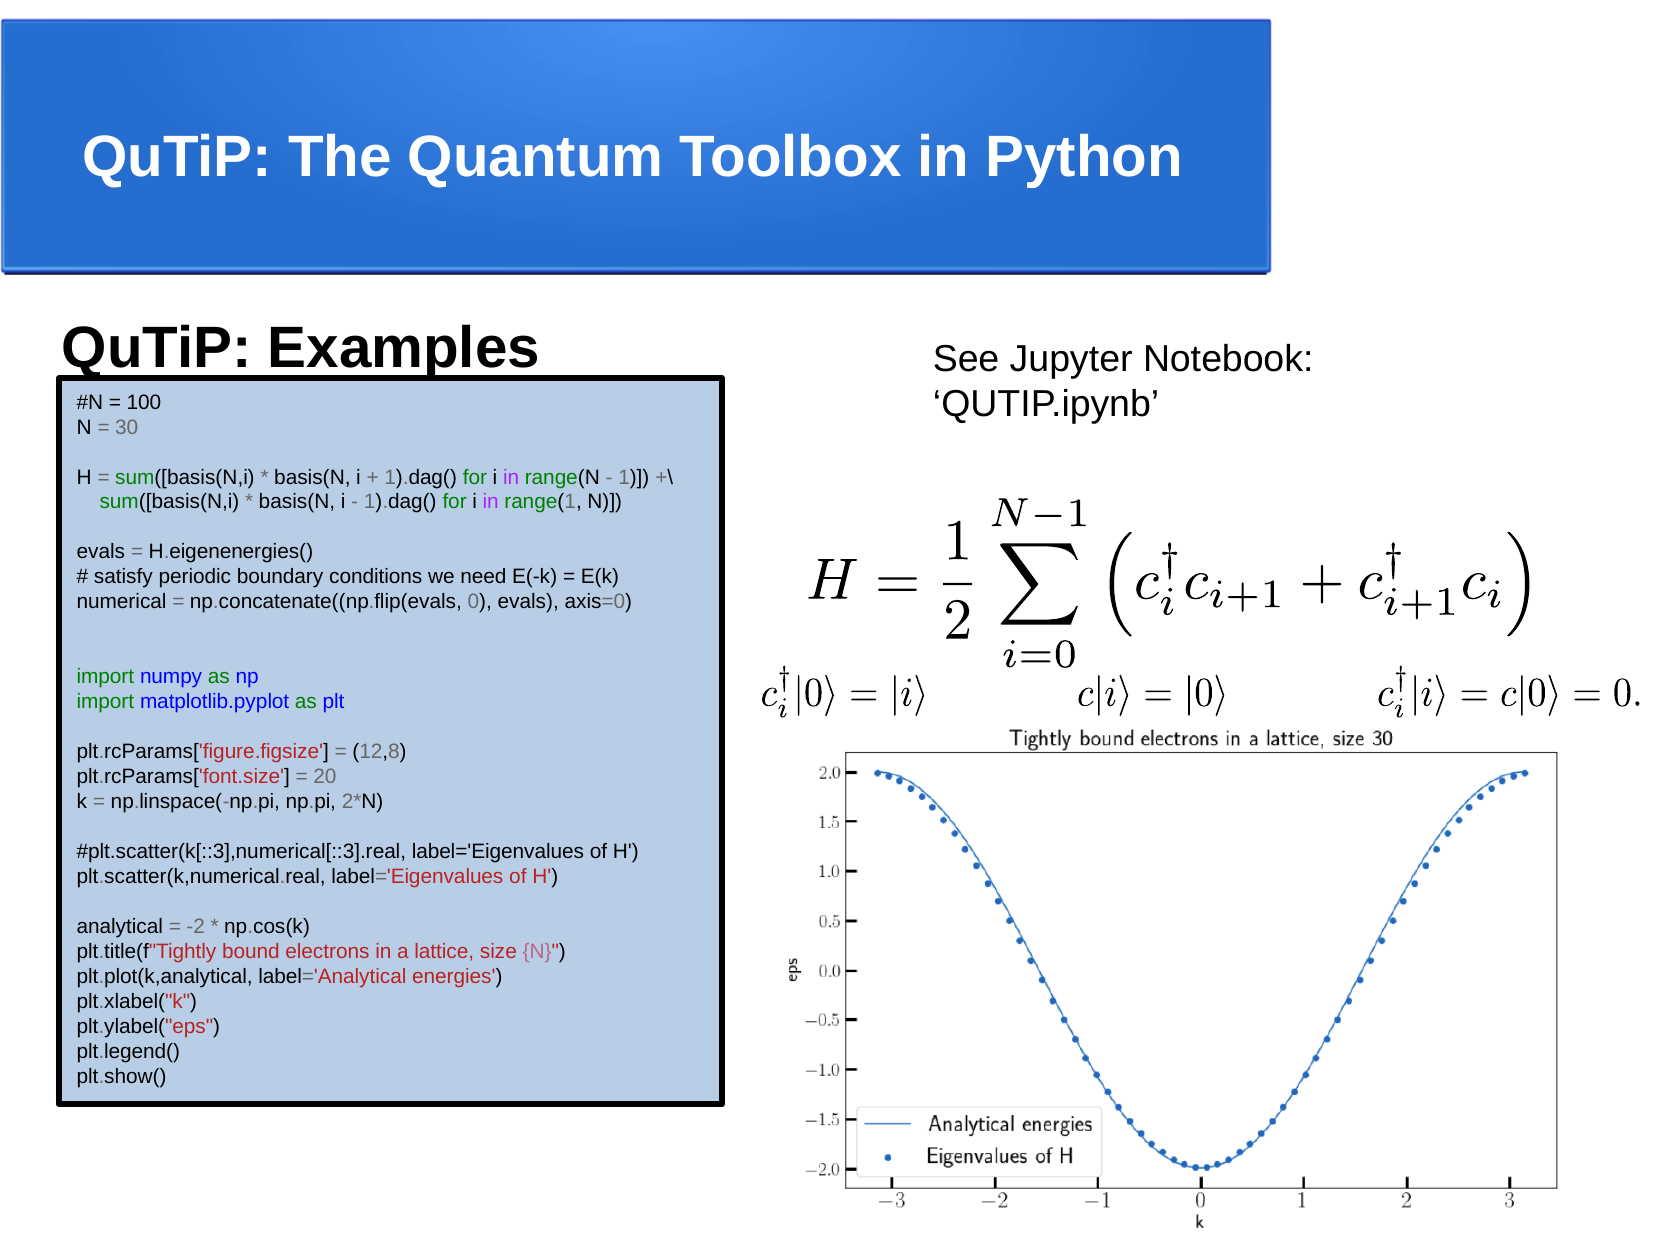

QuTiP: The Quantum Toolbox in Python
QuTiP: Examples
See Jupyter Notebook:
‘QUTIP.ipynb’
#N = 100
N = 30
H = sum([basis(N,i) * basis(N, i + 1).dag() for i in range(N - 1)]) +\
 sum([basis(N,i) * basis(N, i - 1).dag() for i in range(1, N)])
evals = H.eigenenergies()
# satisfy periodic boundary conditions we need E(-k) = E(k)
numerical = np.concatenate((np.flip(evals, 0), evals), axis=0)
import numpy as np
import matplotlib.pyplot as plt
plt.rcParams['figure.figsize'] = (12,8)
plt.rcParams['font.size'] = 20
k = np.linspace(-np.pi, np.pi, 2*N)
#plt.scatter(k[::3],numerical[::3].real, label='Eigenvalues of H')
plt.scatter(k,numerical.real, label='Eigenvalues of H')
analytical = -2 * np.cos(k)
plt.title(f"Tightly bound electrons in a lattice, size {N}")
plt.plot(k,analytical, label='Analytical energies')
plt.xlabel("k")
plt.ylabel("eps")
plt.legend()
plt.show()